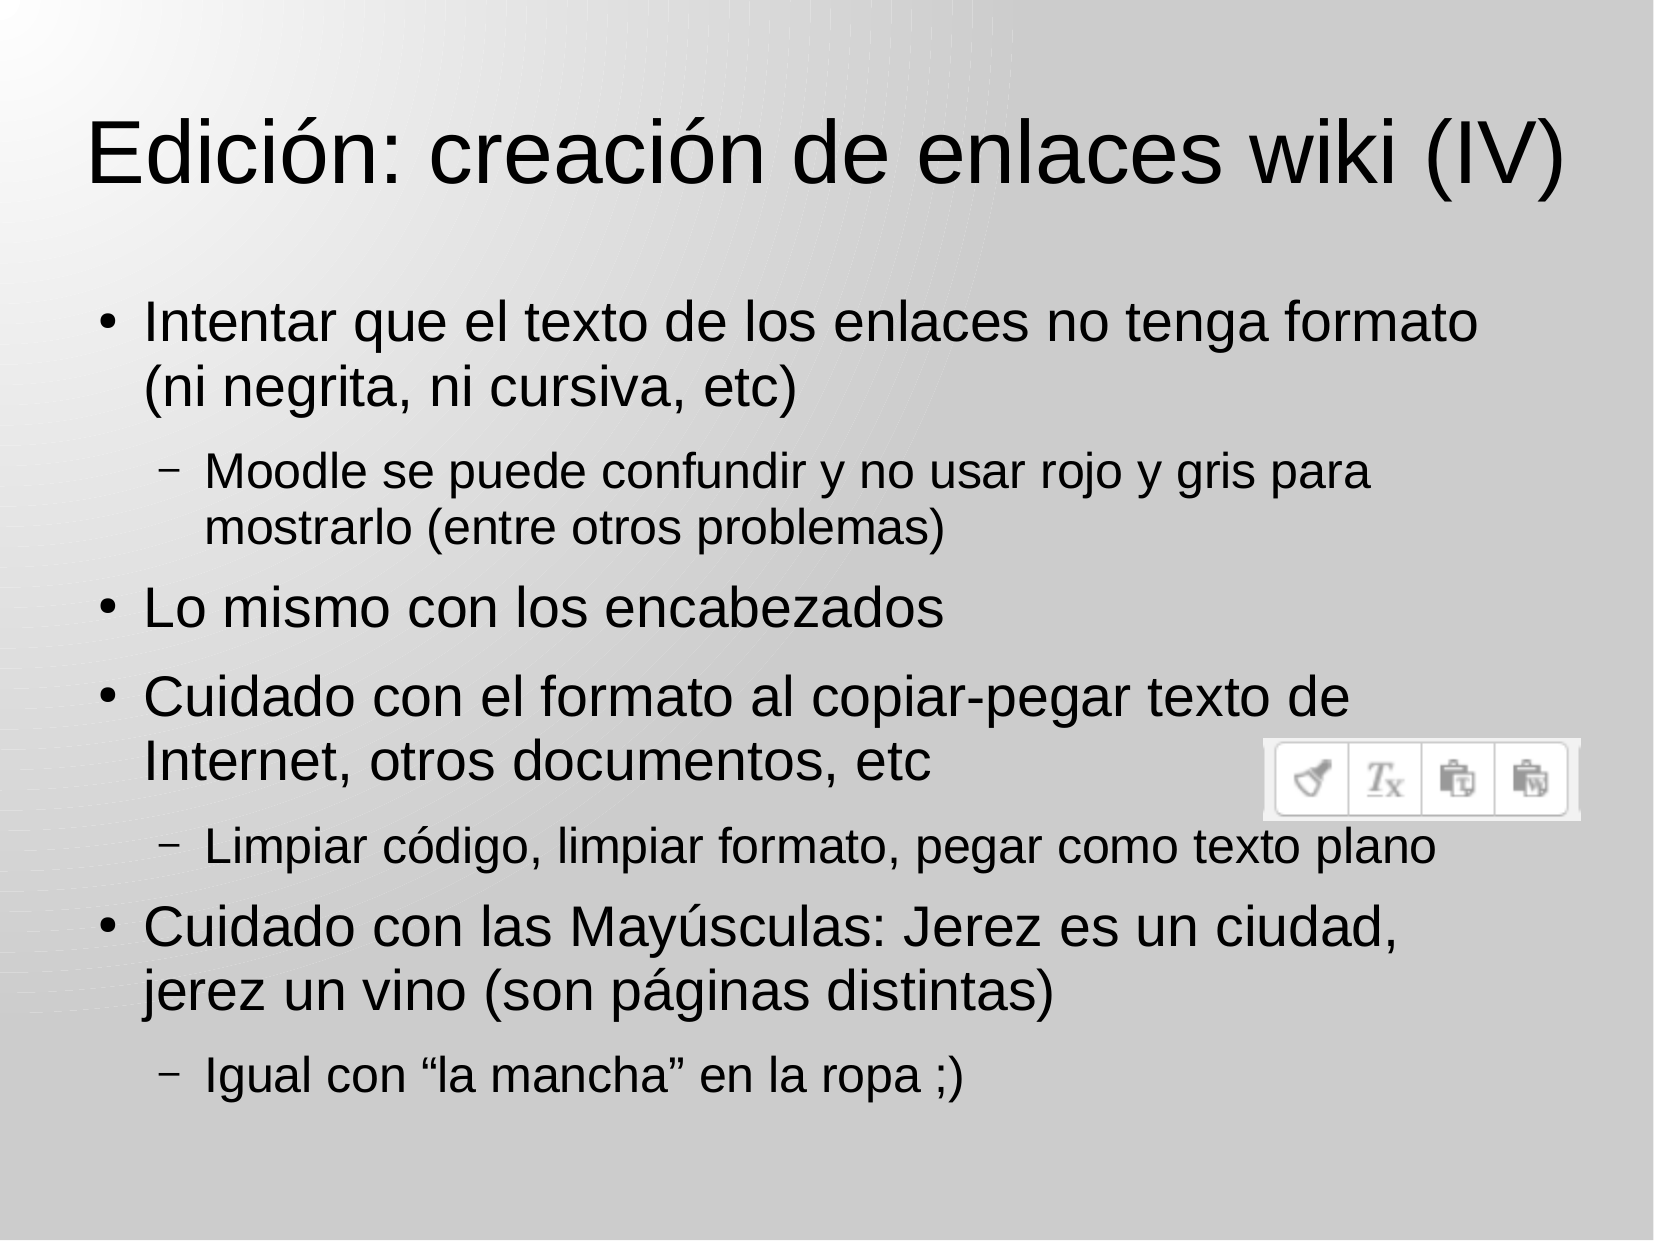

# Edición: creación de enlaces wiki (IV)
Intentar que el texto de los enlaces no tenga formato (ni negrita, ni cursiva, etc)
Moodle se puede confundir y no usar rojo y gris para mostrarlo (entre otros problemas)
Lo mismo con los encabezados
Cuidado con el formato al copiar-pegar texto de Internet, otros documentos, etc
Limpiar código, limpiar formato, pegar como texto plano
Cuidado con las Mayúsculas: Jerez es un ciudad, jerez un vino (son páginas distintas)
Igual con “la mancha” en la ropa ;)